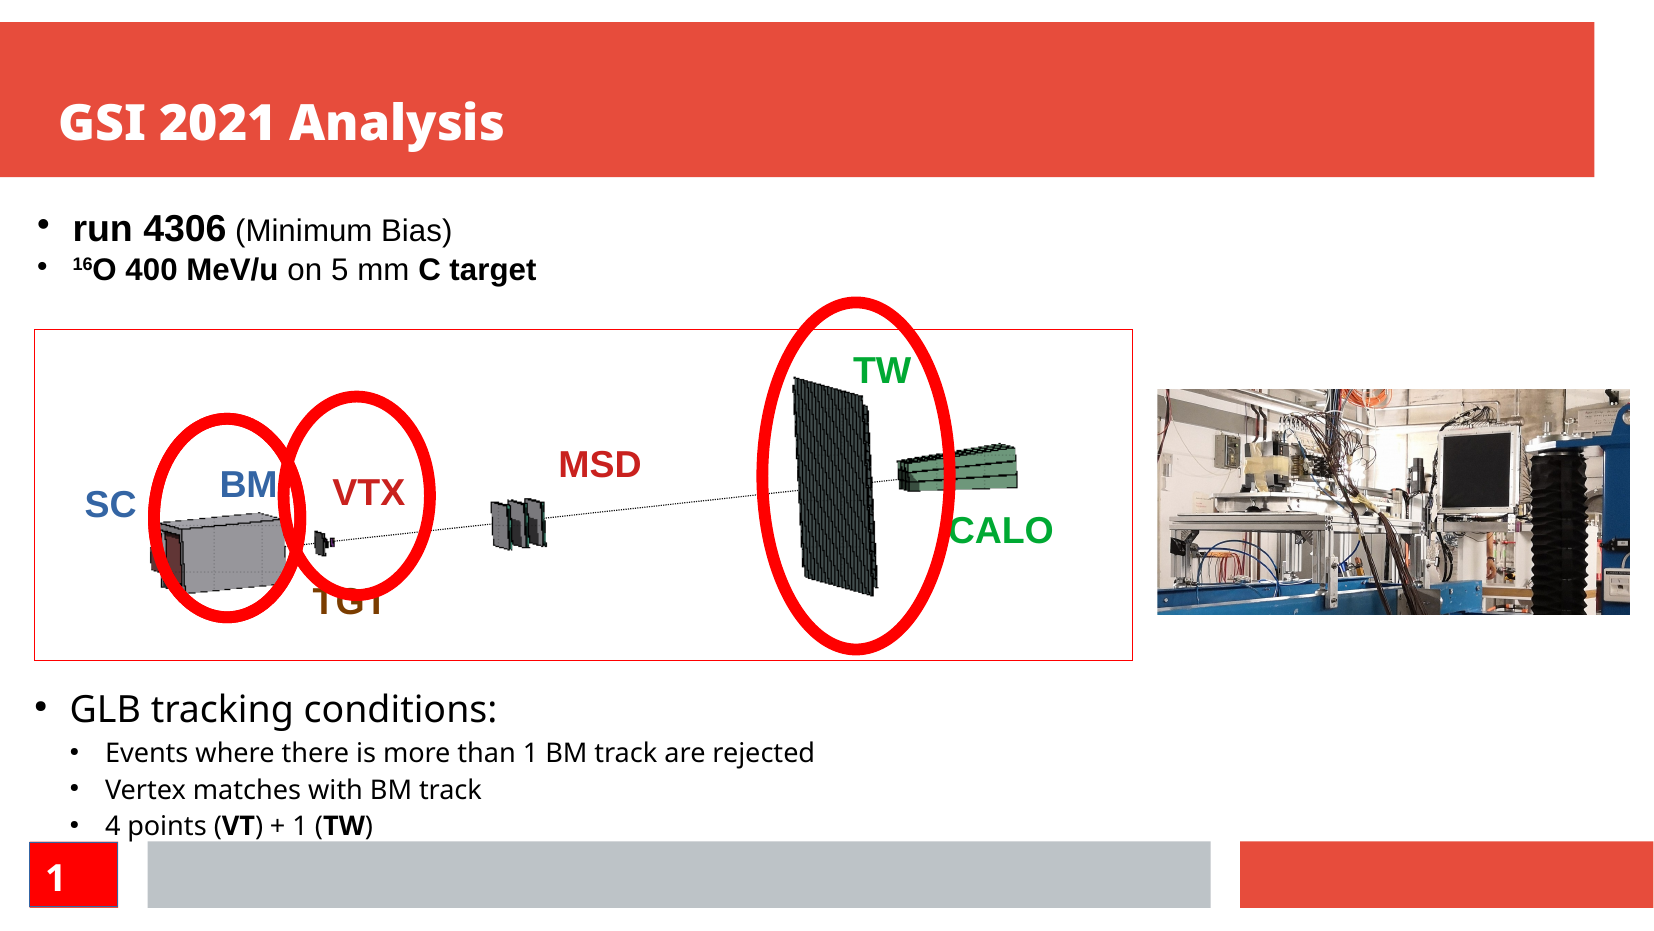

# GSI 2021 Analysis
run 4306 (Minimum Bias)
16O 400 MeV/u on 5 mm C target
TW
MSD
BM
VTX
SC
CALO
TGT
GLB tracking conditions:
Events where there is more than 1 BM track are rejected
Vertex matches with BM track
4 points (VT) + 1 (TW)
2
1